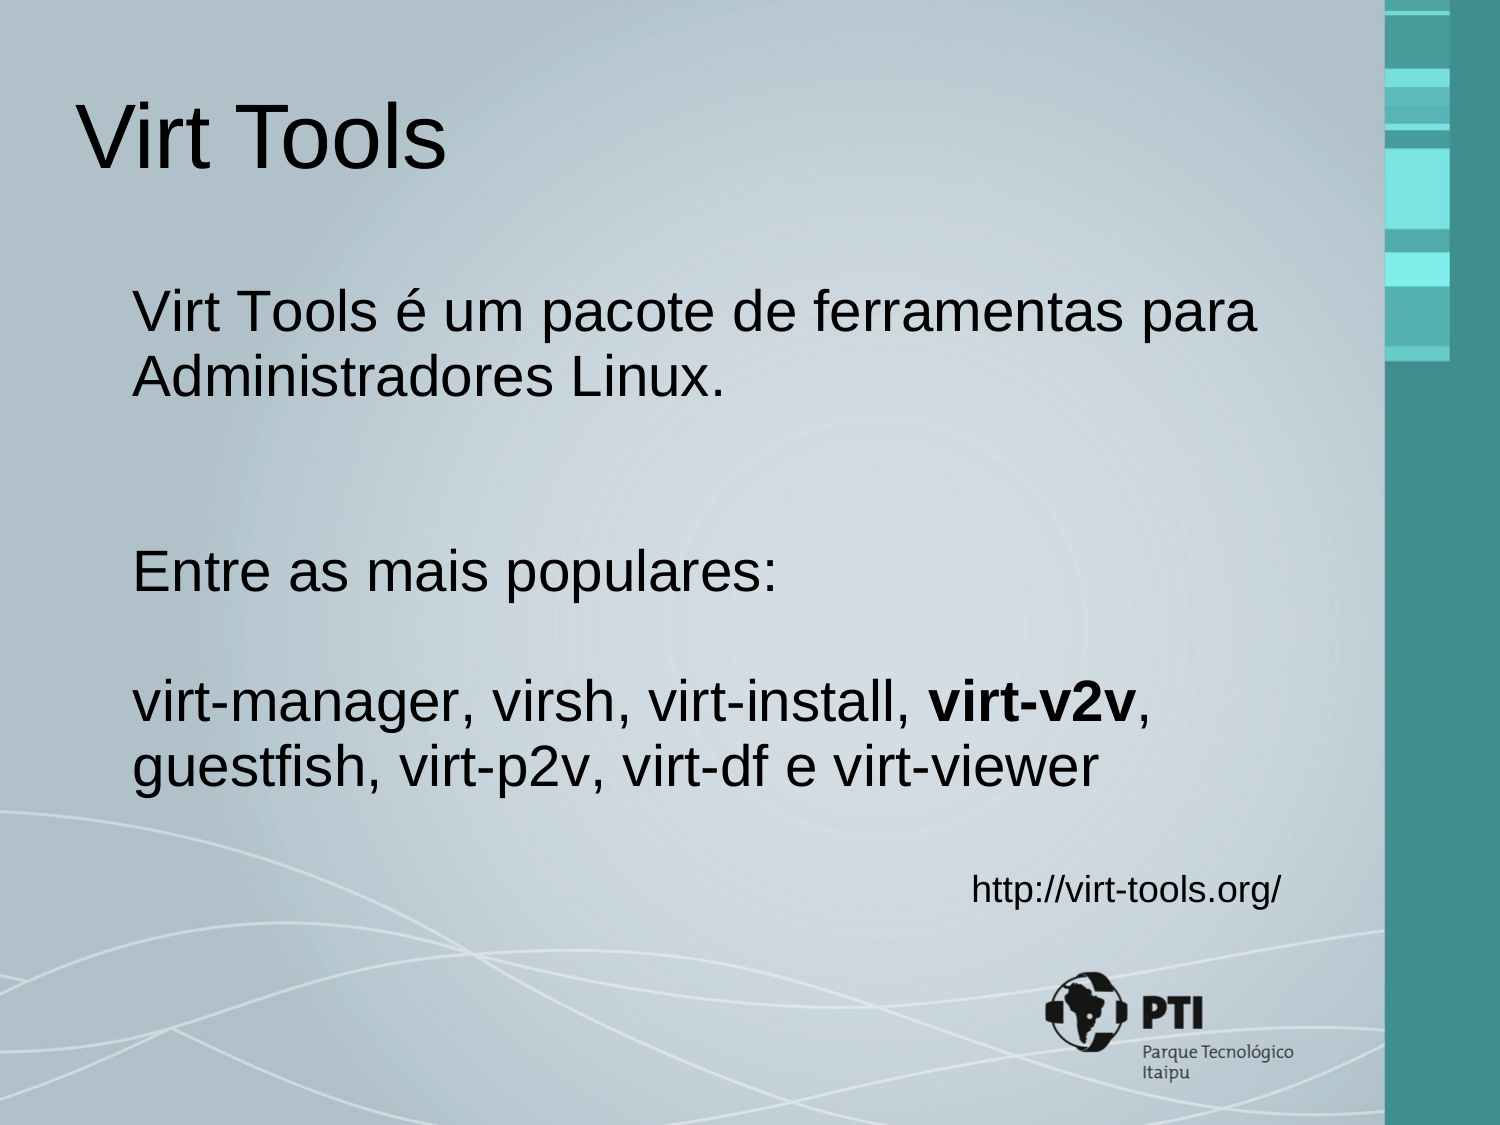

# Virt Tools
Virt Tools é um pacote de ferramentas para Administradores Linux.
Entre as mais populares:
virt-manager, virsh, virt-install, virt-v2v, guestfish, virt-p2v, virt-df e virt-viewer
http://virt-tools.org/